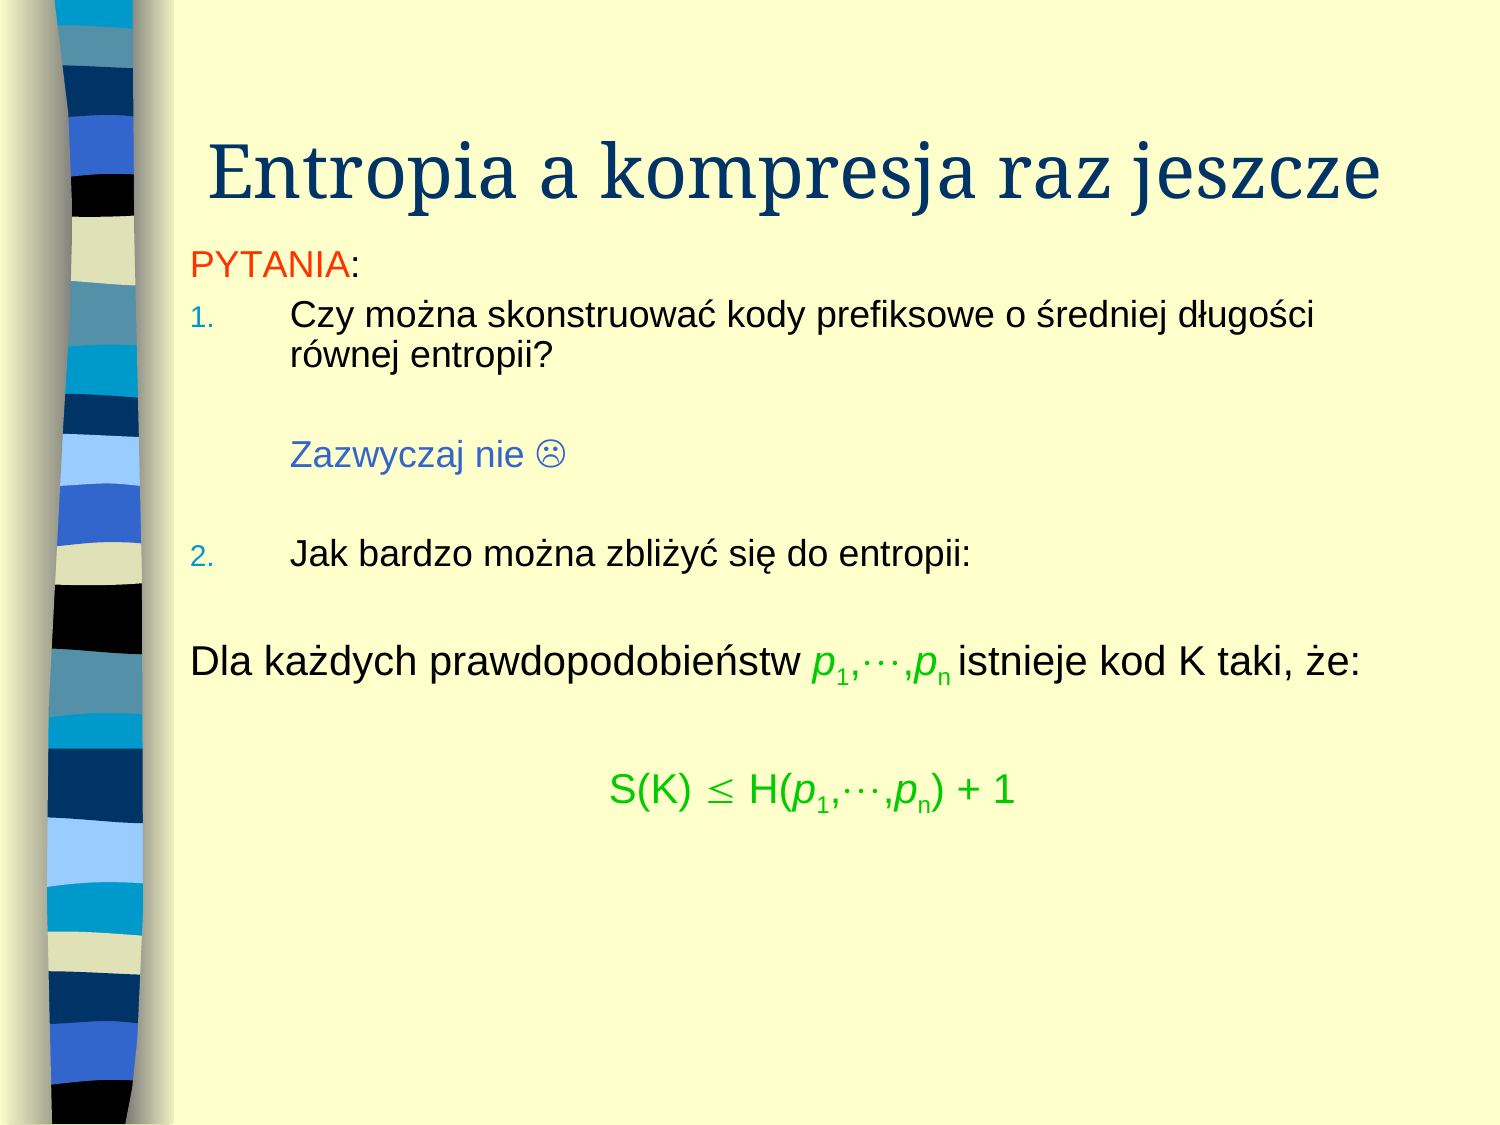

# Entropia a kompresja raz jeszcze
PYTANIA:
Czy można skonstruować kody prefiksowe o średniej długości równej entropii?
	Zazwyczaj nie 
Jak bardzo można zbliżyć się do entropii:
Dla każdych prawdopodobieństw p1,,pn istnieje kod K taki, że:
S(K)  H(p1,,pn) + 1